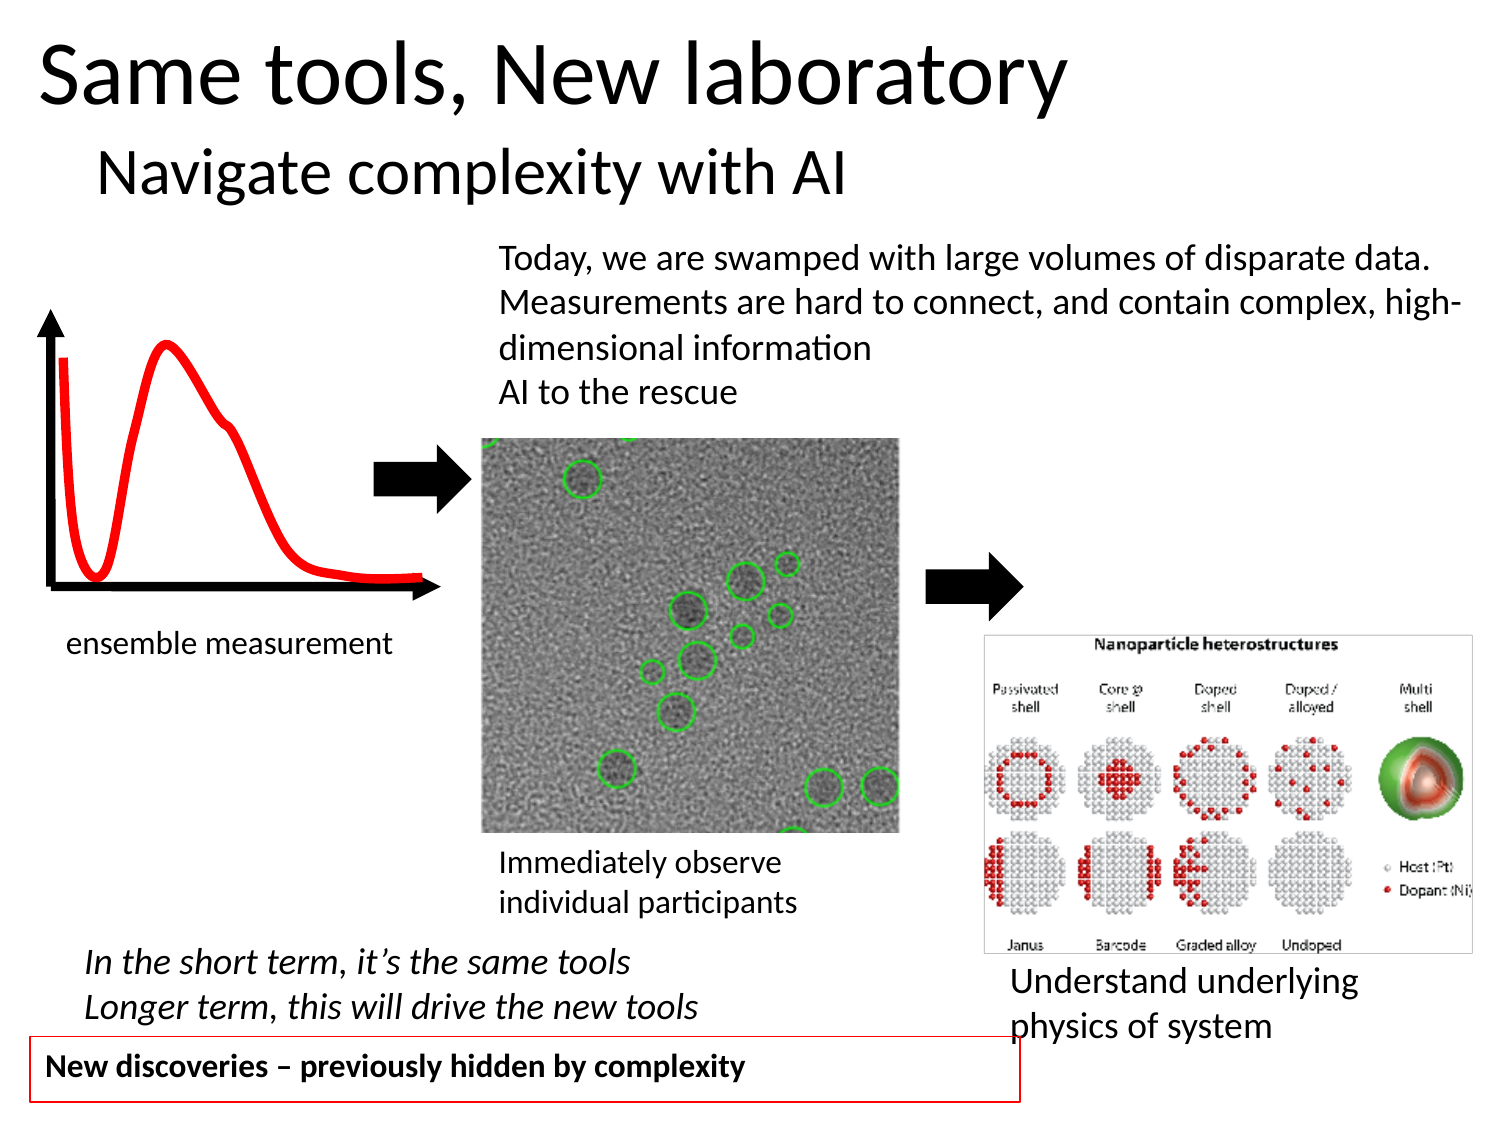

Same tools, New laboratory
Navigate complexity with AI
Today, we are swamped with large volumes of disparate data. Measurements are hard to connect, and contain complex, high-dimensional information
AI to the rescue
ensemble measurement
Immediately observe individual participants
Understand underlying physics of system
In the short term, it’s the same tools
Longer term, this will drive the new tools
New discoveries – previously hidden by complexity